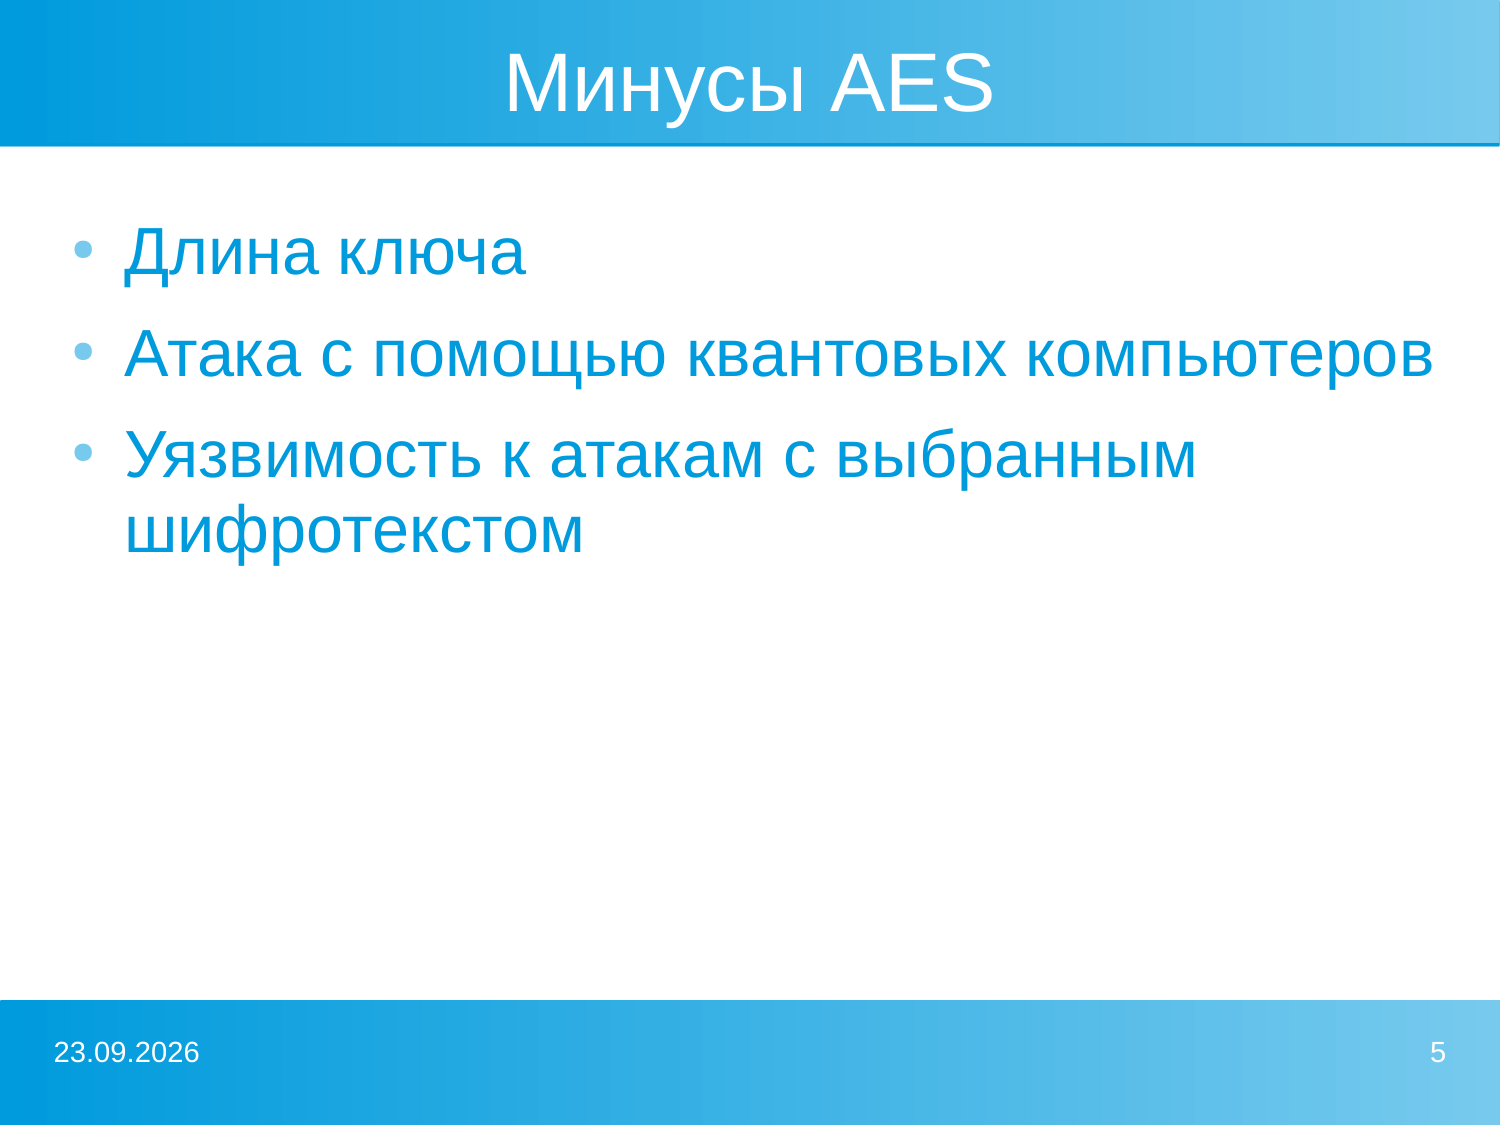

# Минусы AES
Длина ключа
Атака с помощью квантовых компьютеров
Уязвимость к атакам с выбранным шифротекстом
5